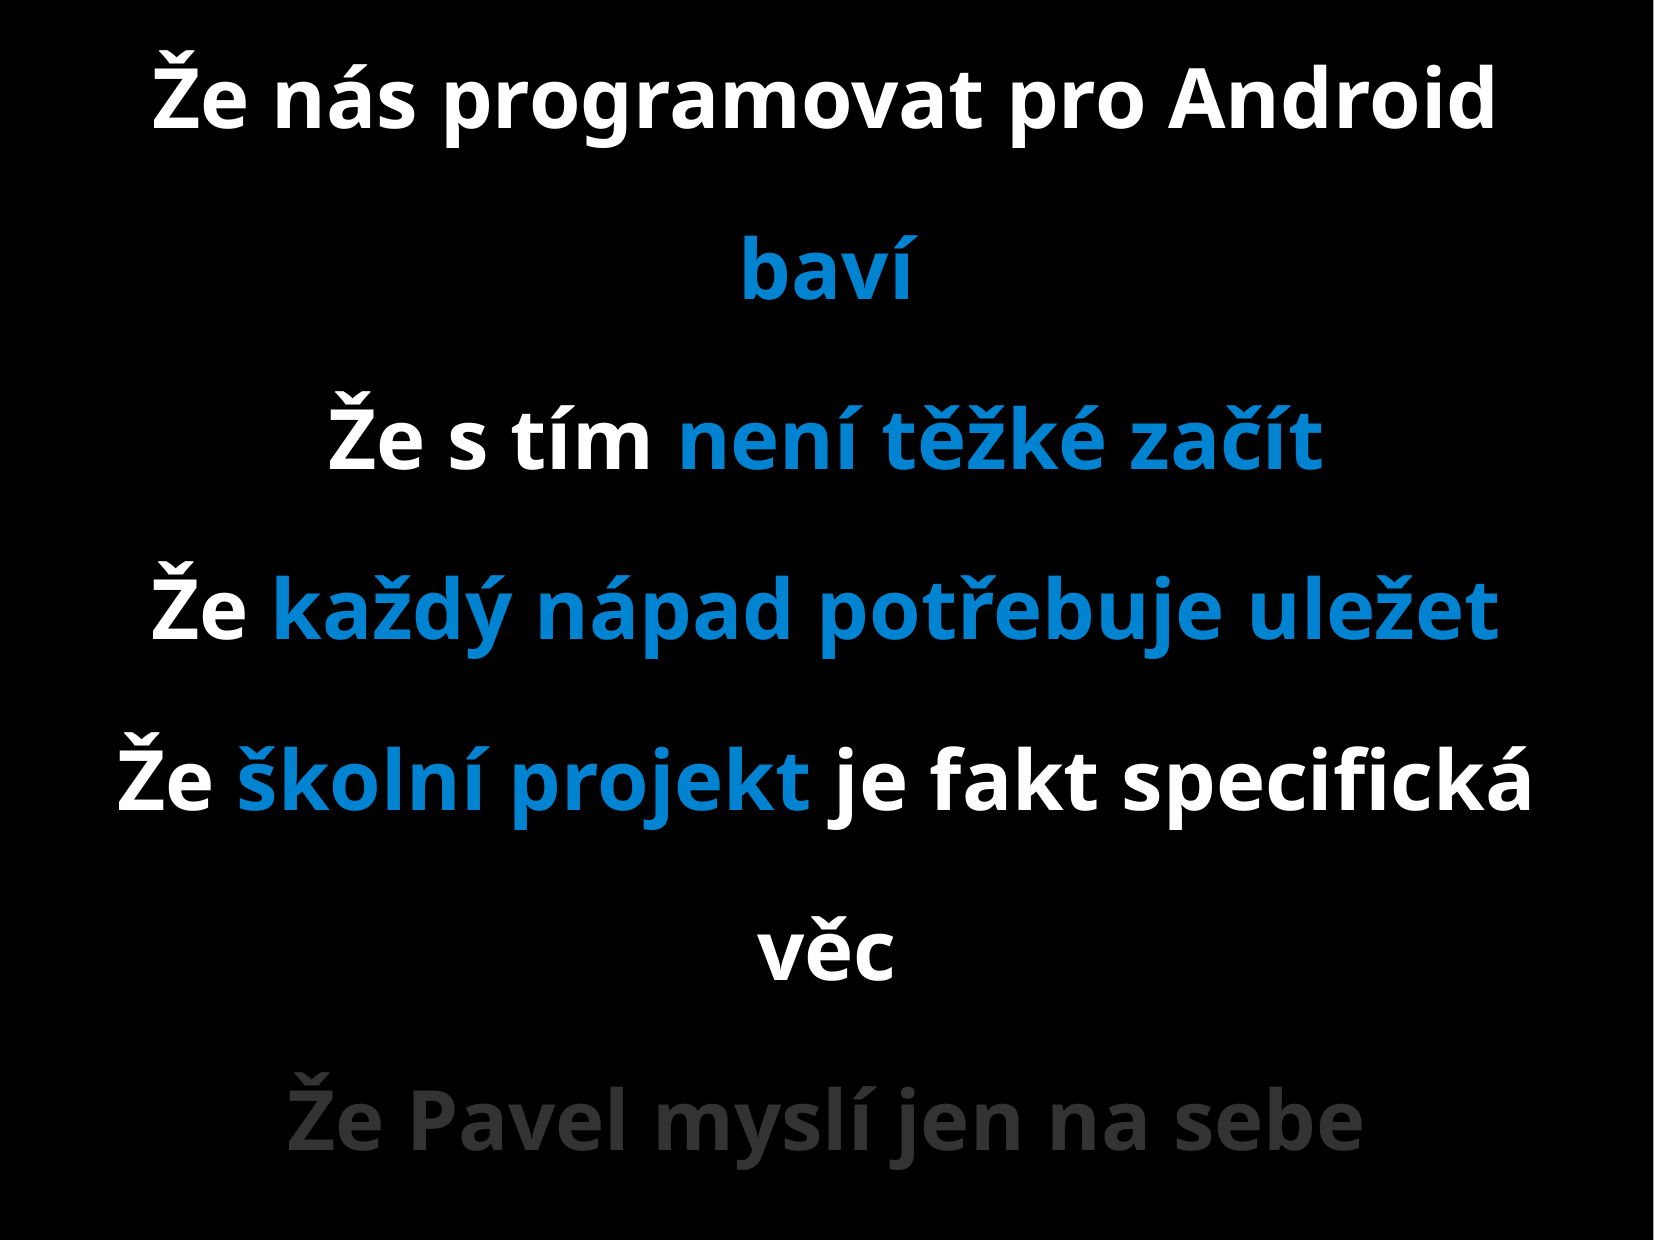

# Že nás programovat pro Android baví
Že s tím není těžké začít
Že každý nápad potřebuje uležet
Že školní projekt je fakt specifická věc
Že Pavel myslí jen na sebe